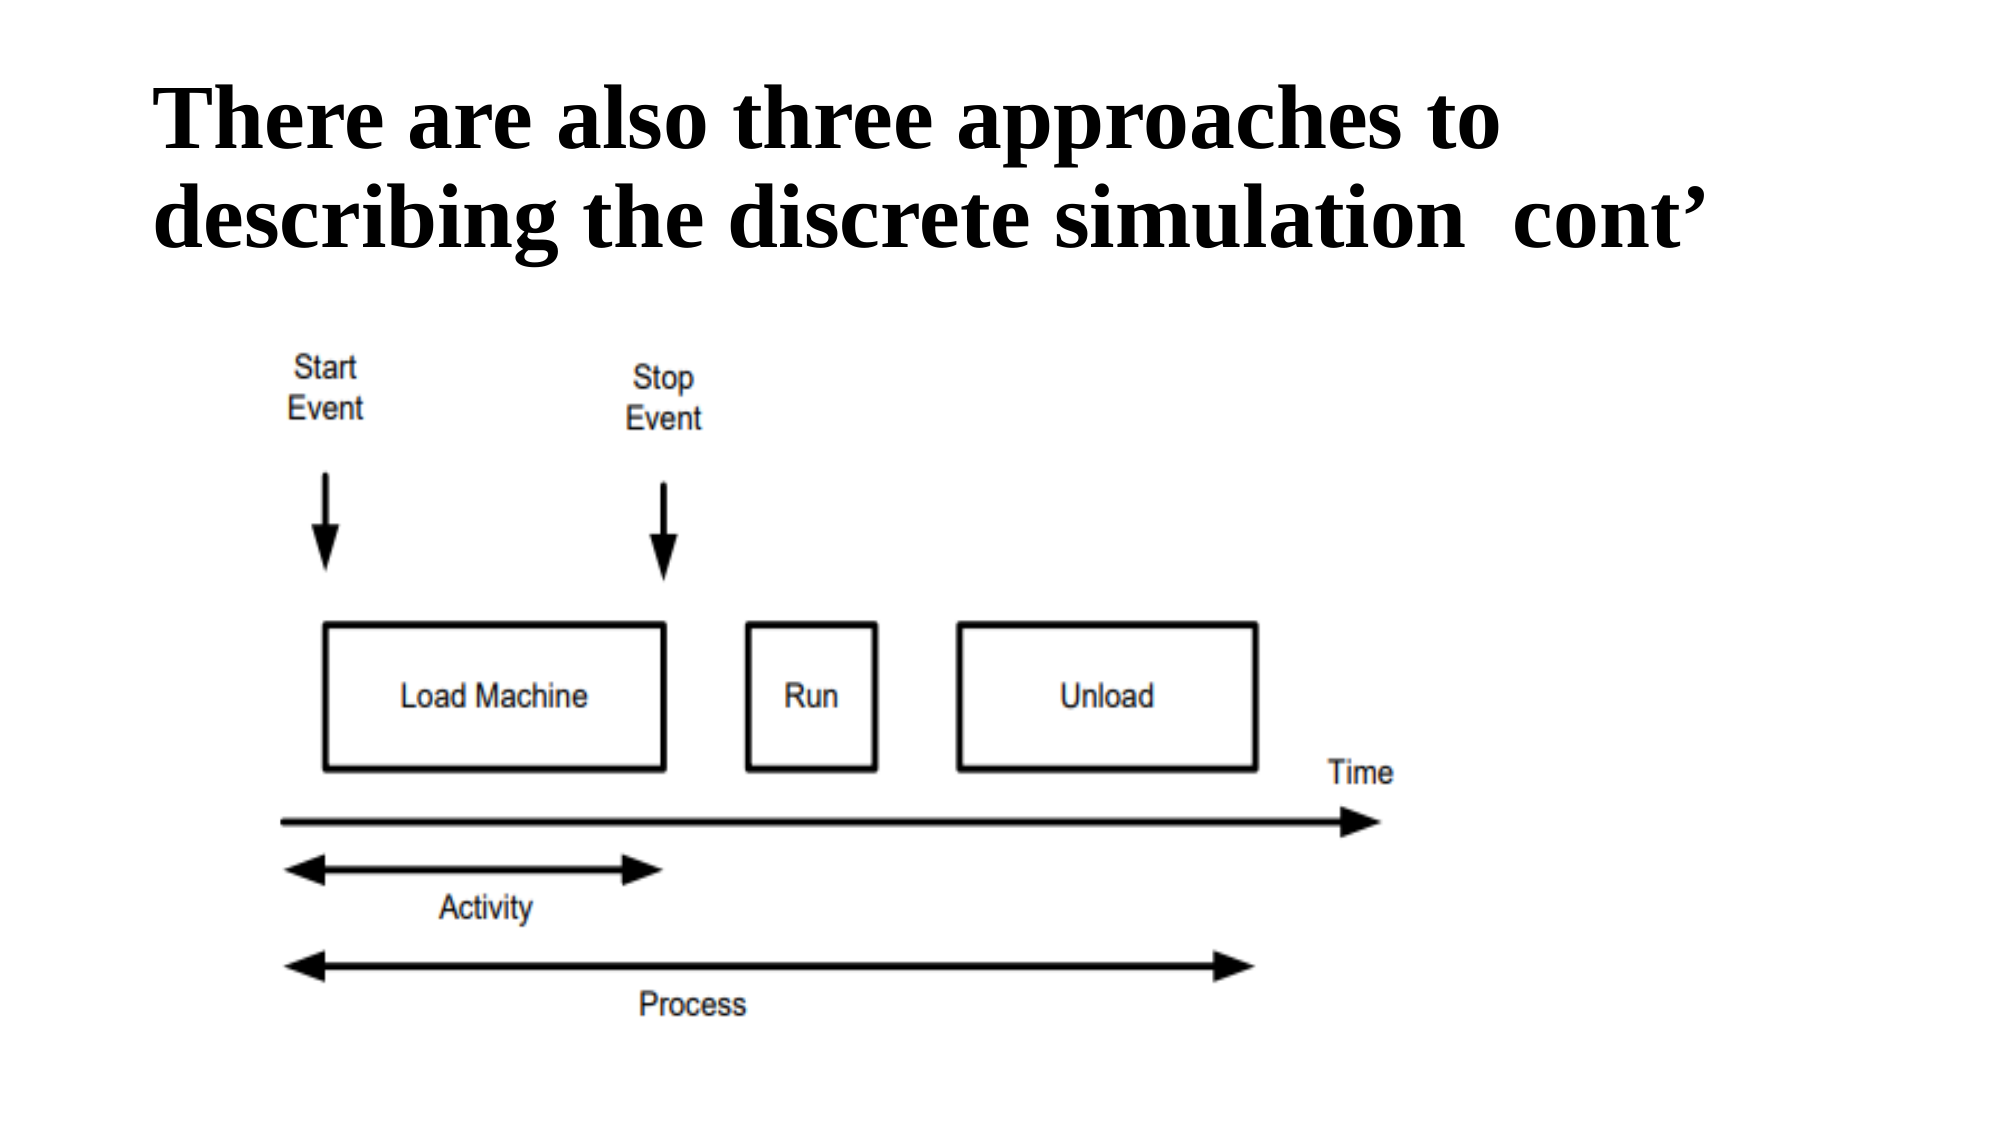

# There are also three approaches to describing the discrete simulation cont’